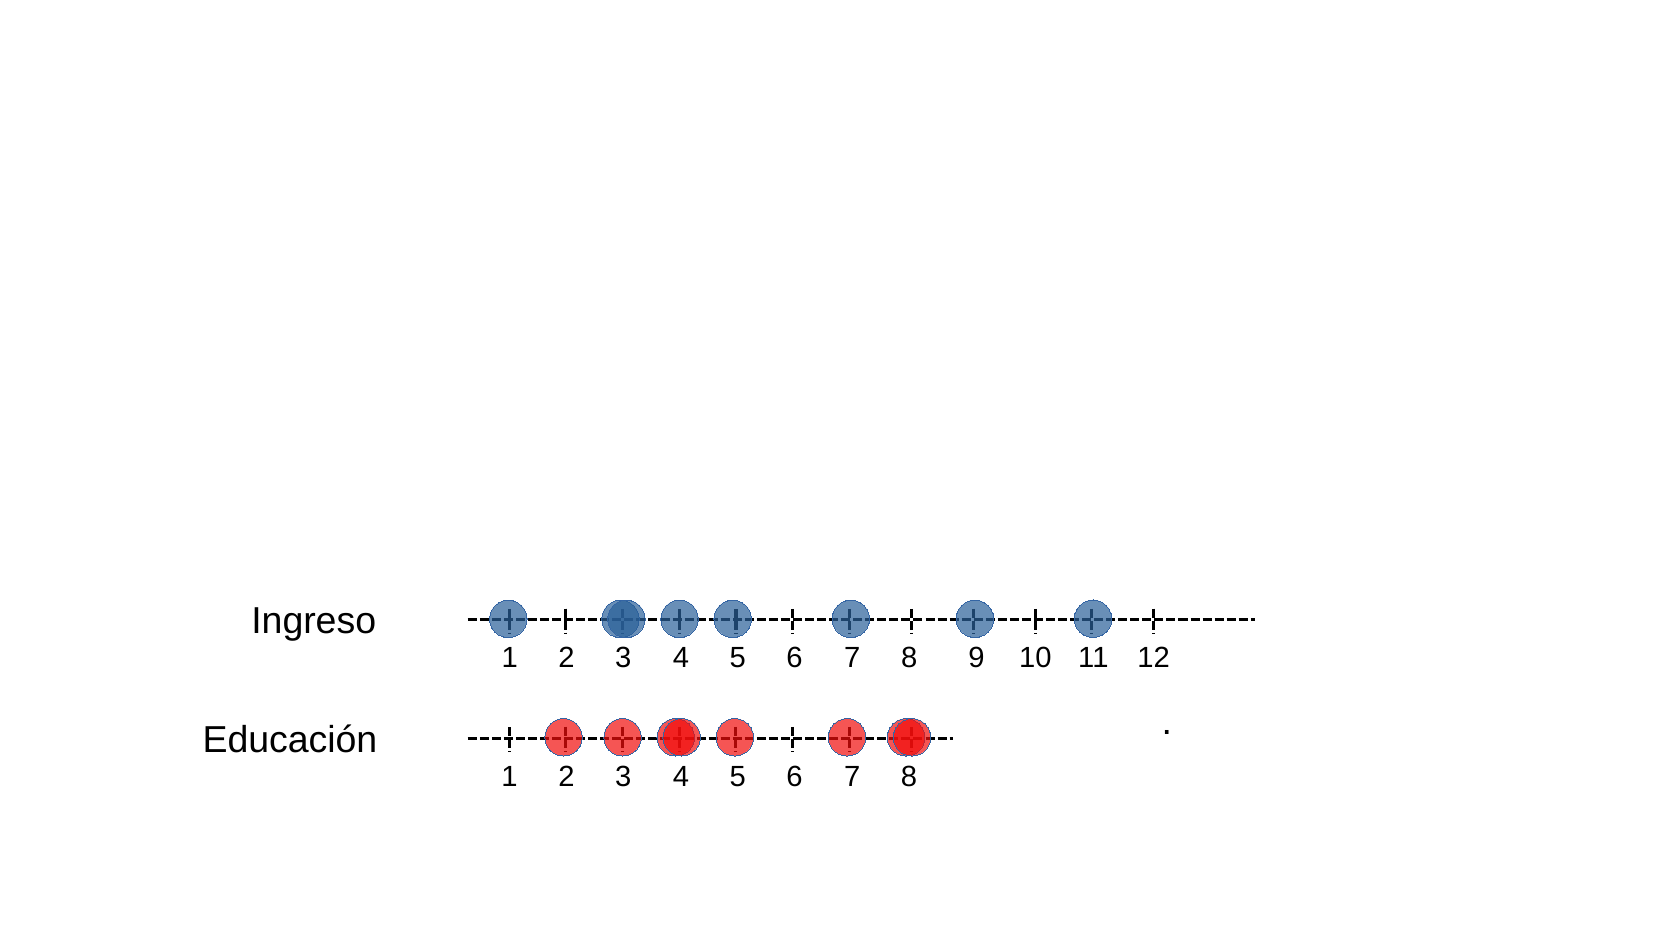

Ingreso
9
10
1
2
3
4
5
6
7
8
11
12
.
Educación
1
2
3
4
5
6
7
8